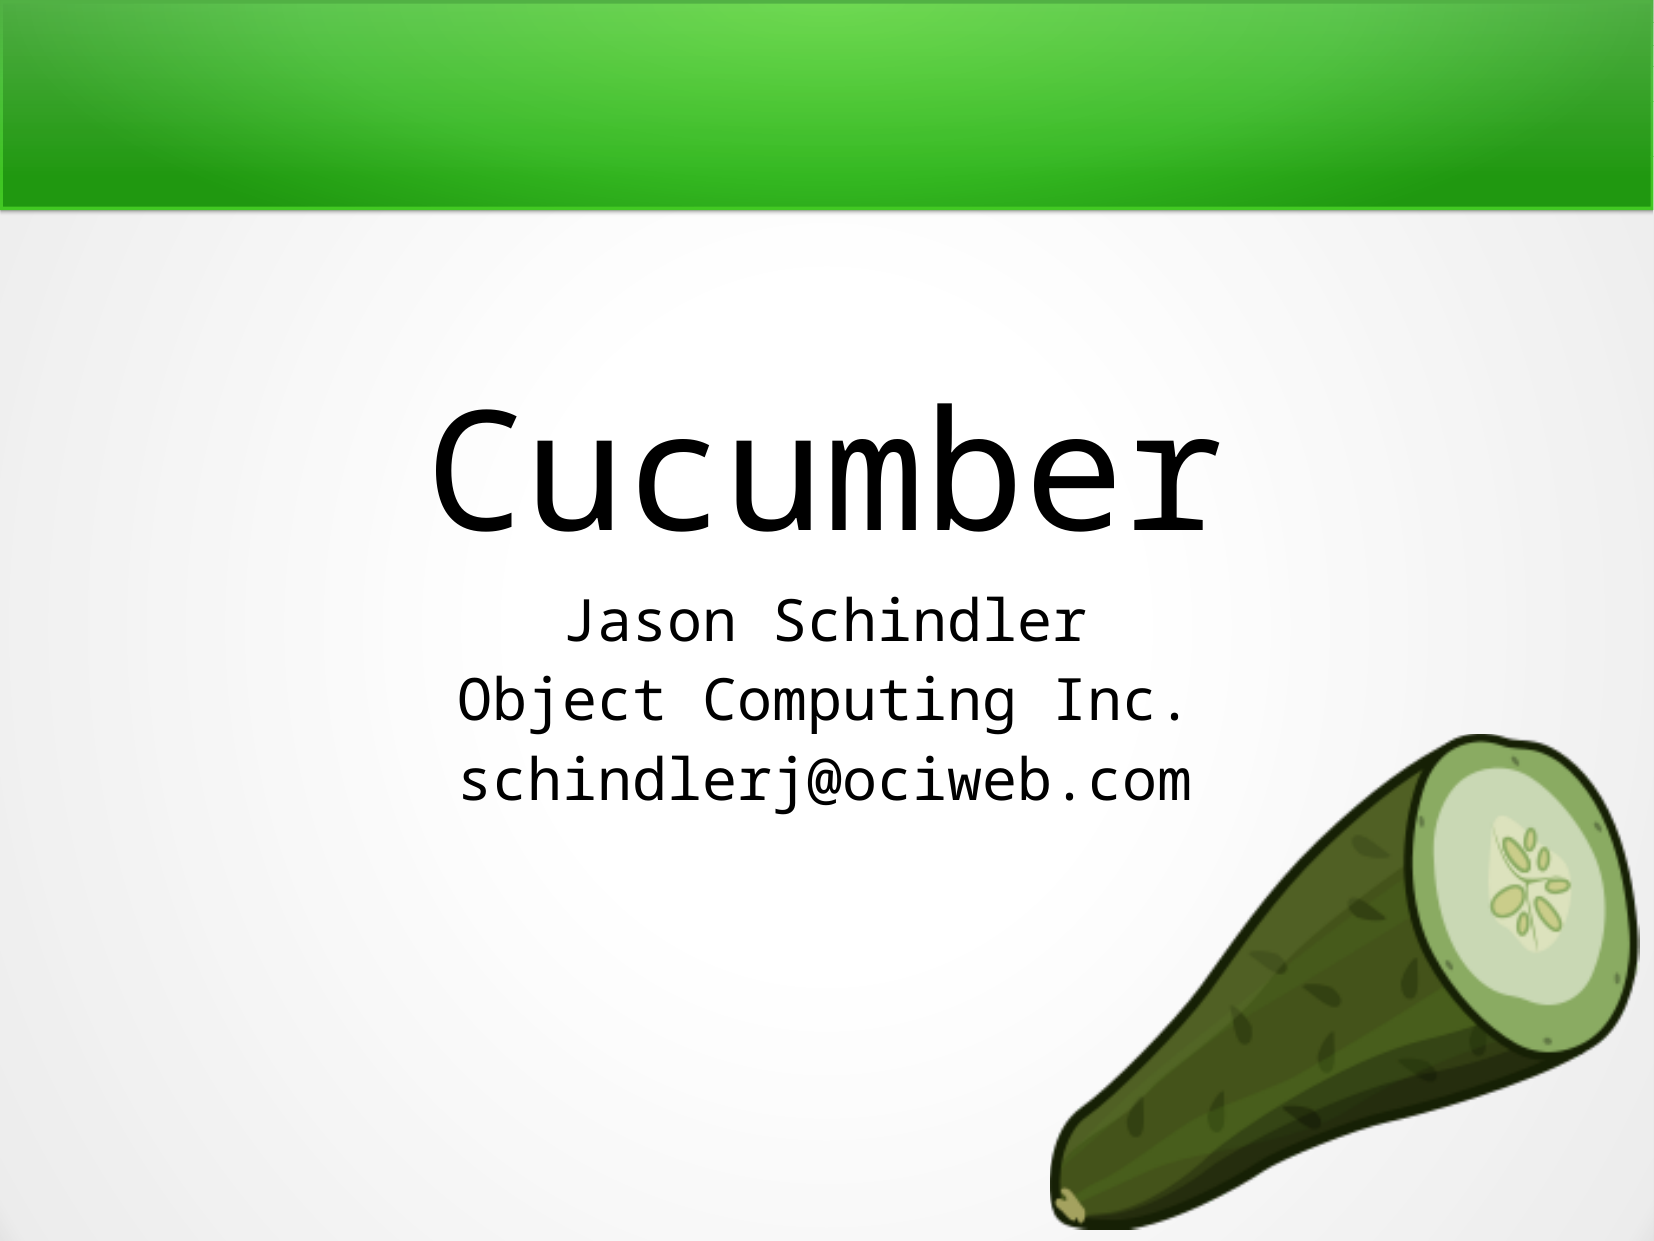

Cucumber
Jason Schindler
Object Computing Inc.
schindlerj@ociweb.com